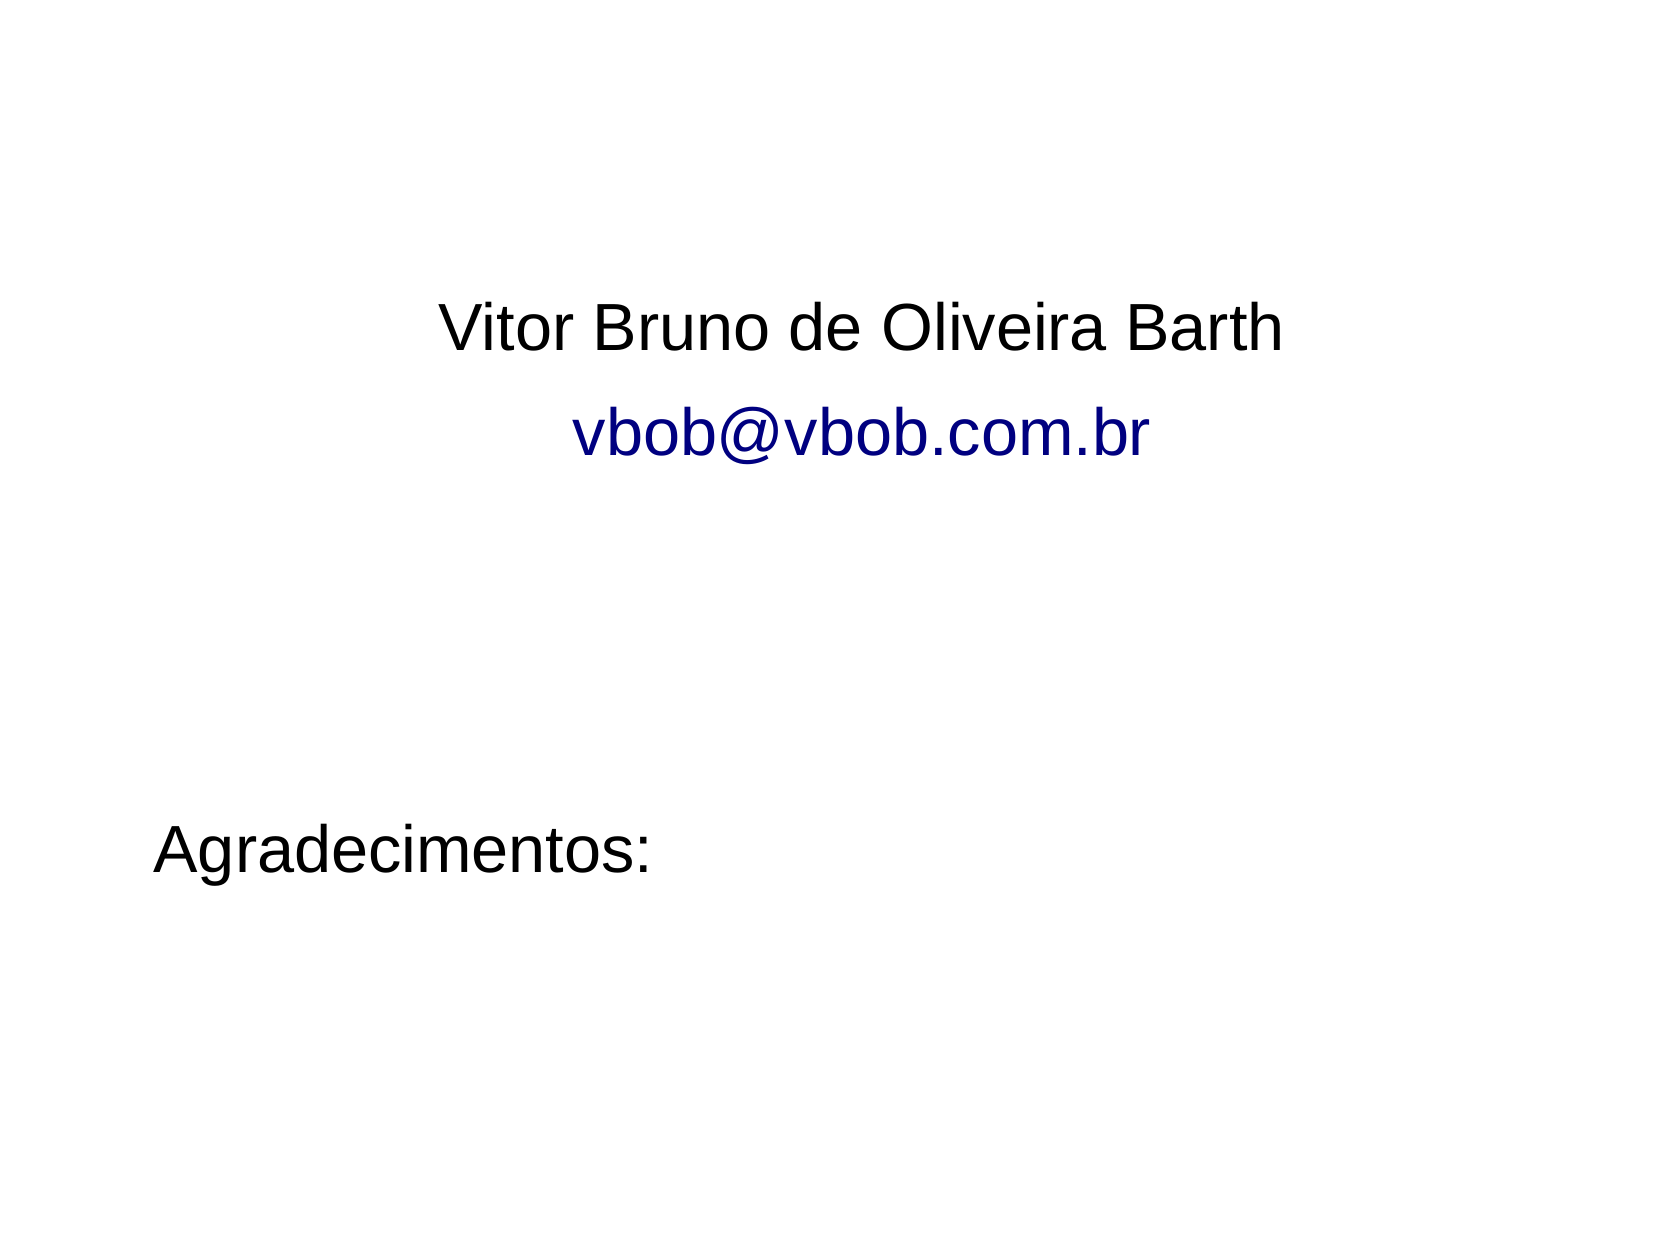

#
Vitor Bruno de Oliveira Barth
vbob@vbob.com.br
Agradecimentos: